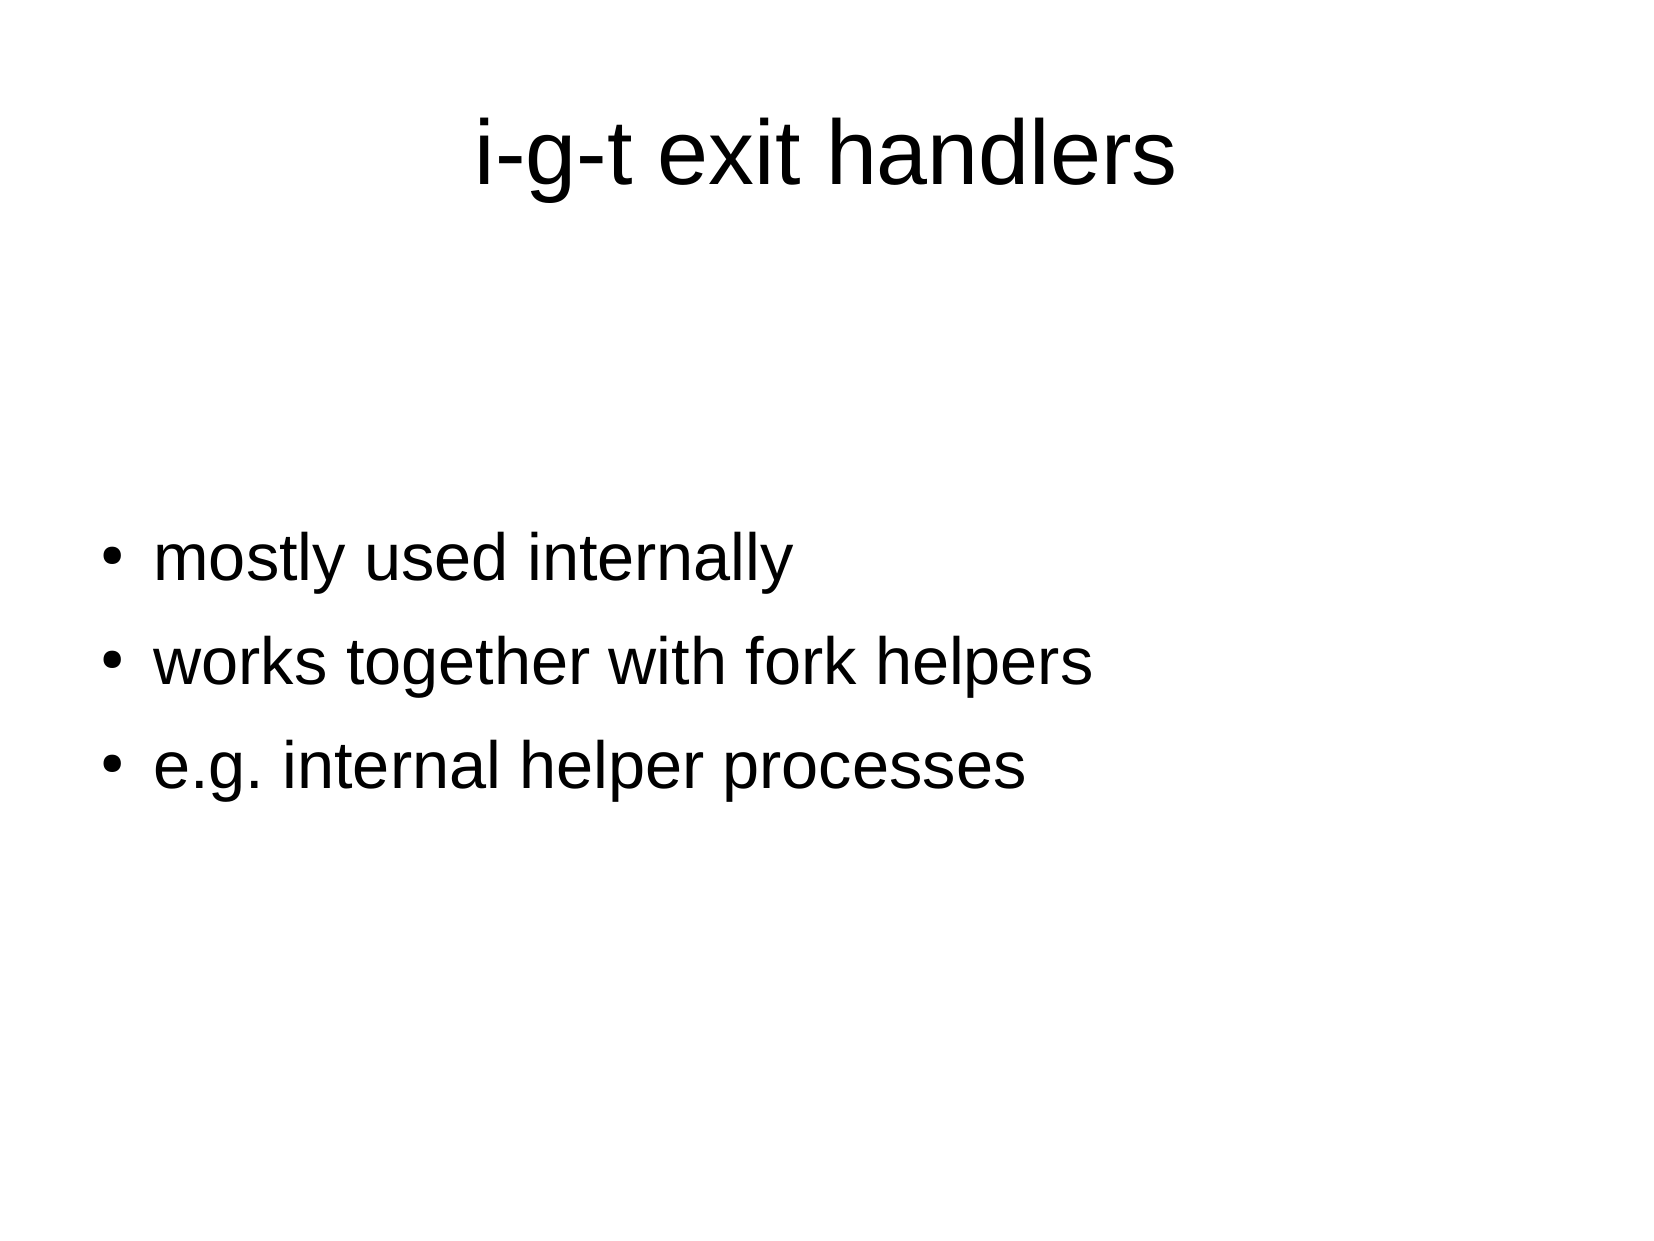

# i-g-t exit handlers
mostly used internally
works together with fork helpers
e.g. internal helper processes